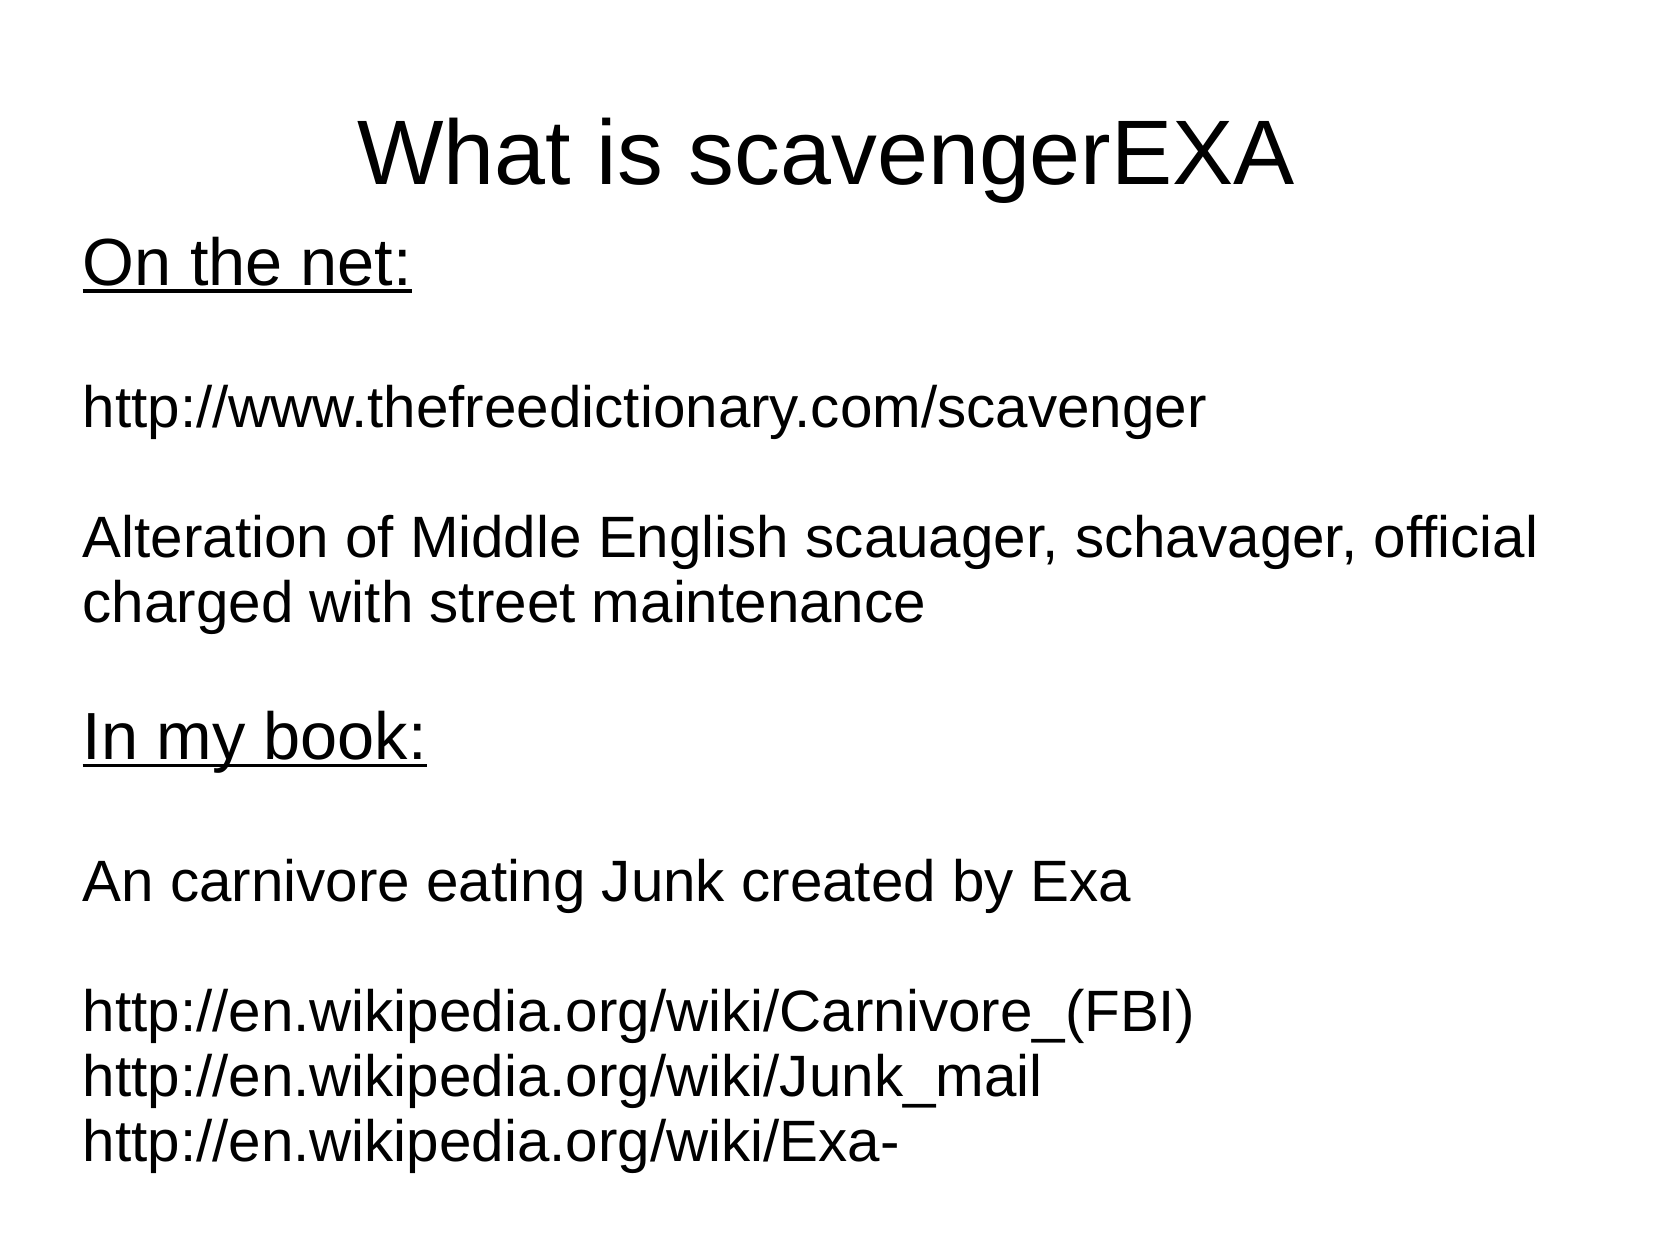

# What is scavengerEXA
On the net:
http://www.thefreedictionary.com/scavenger
Alteration of Middle English scauager, schavager, official charged with street maintenance
In my book:
An carnivore eating Junk created by Exa
http://en.wikipedia.org/wiki/Carnivore_(FBI)
http://en.wikipedia.org/wiki/Junk_mail
http://en.wikipedia.org/wiki/Exa-